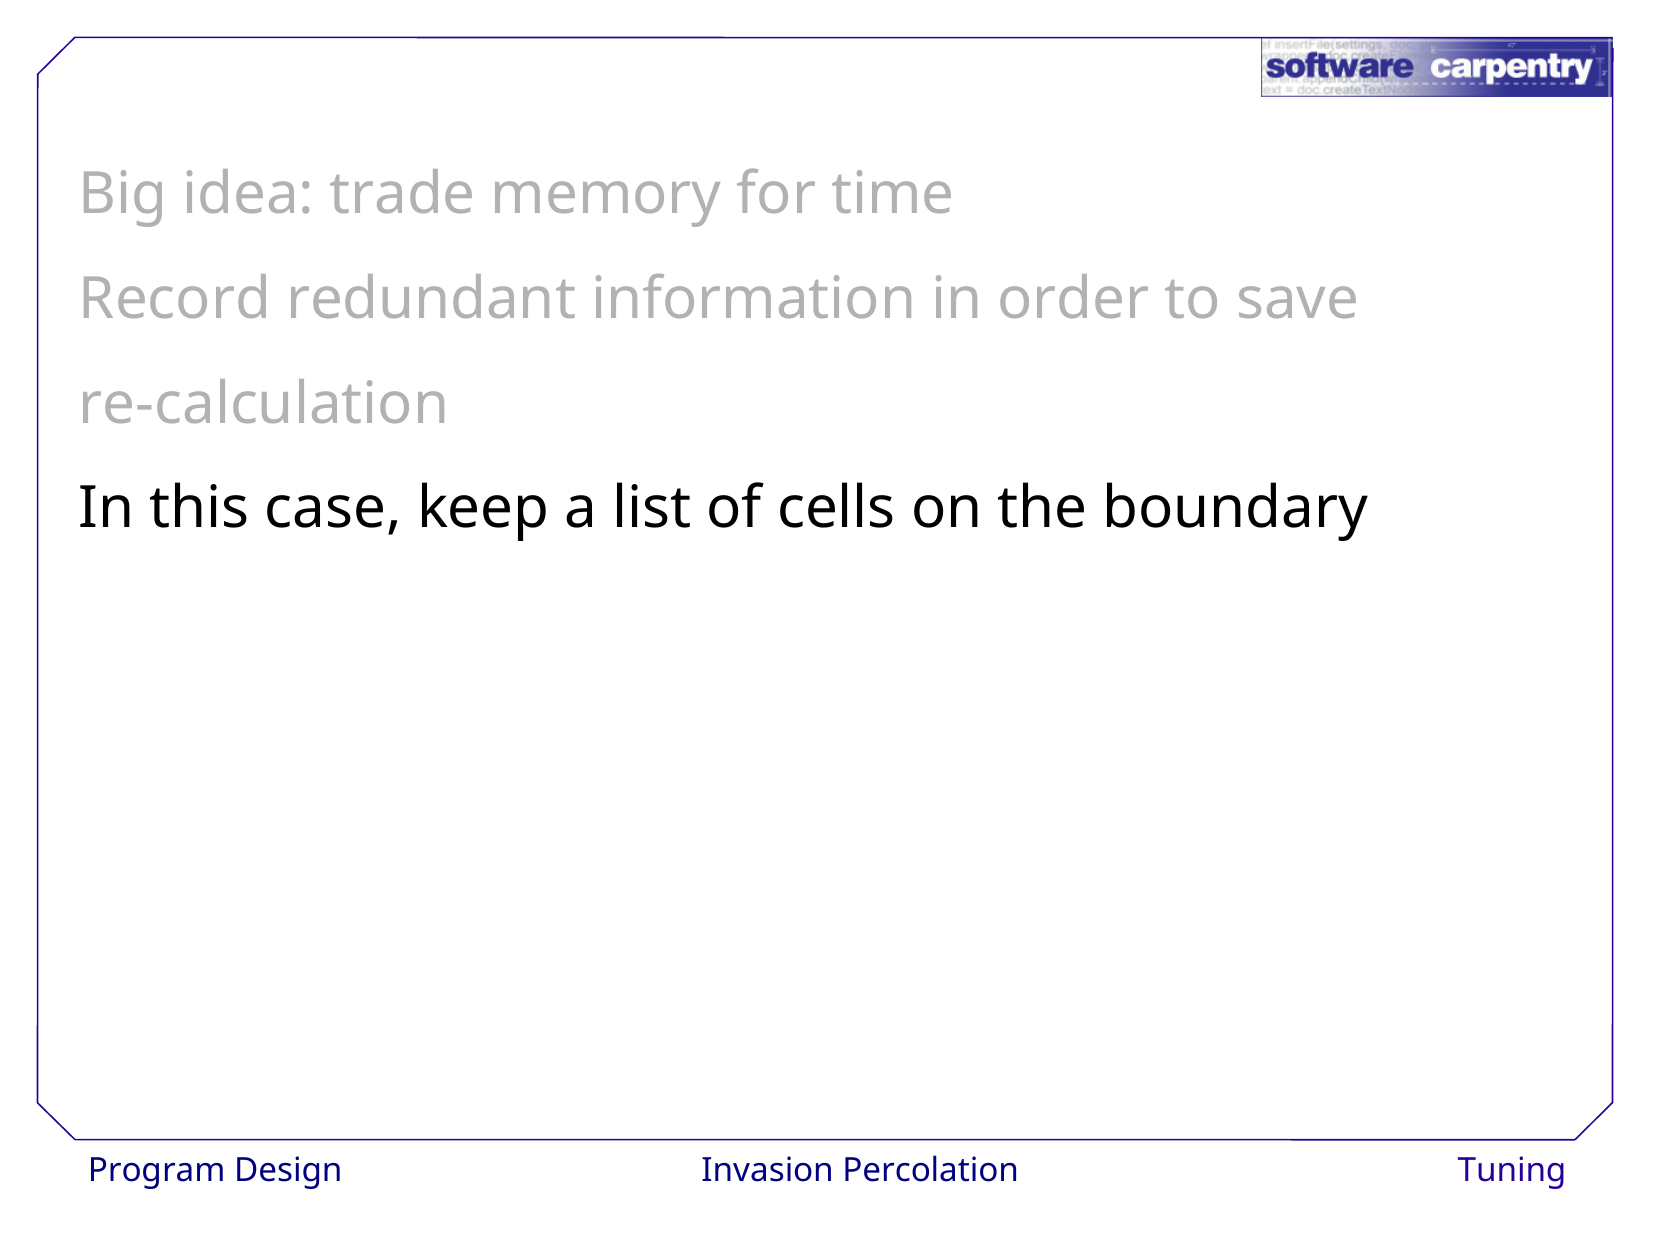

Big idea: trade memory for time
Record redundant information in order to save
re-calculation
In this case, keep a list of cells on the boundary